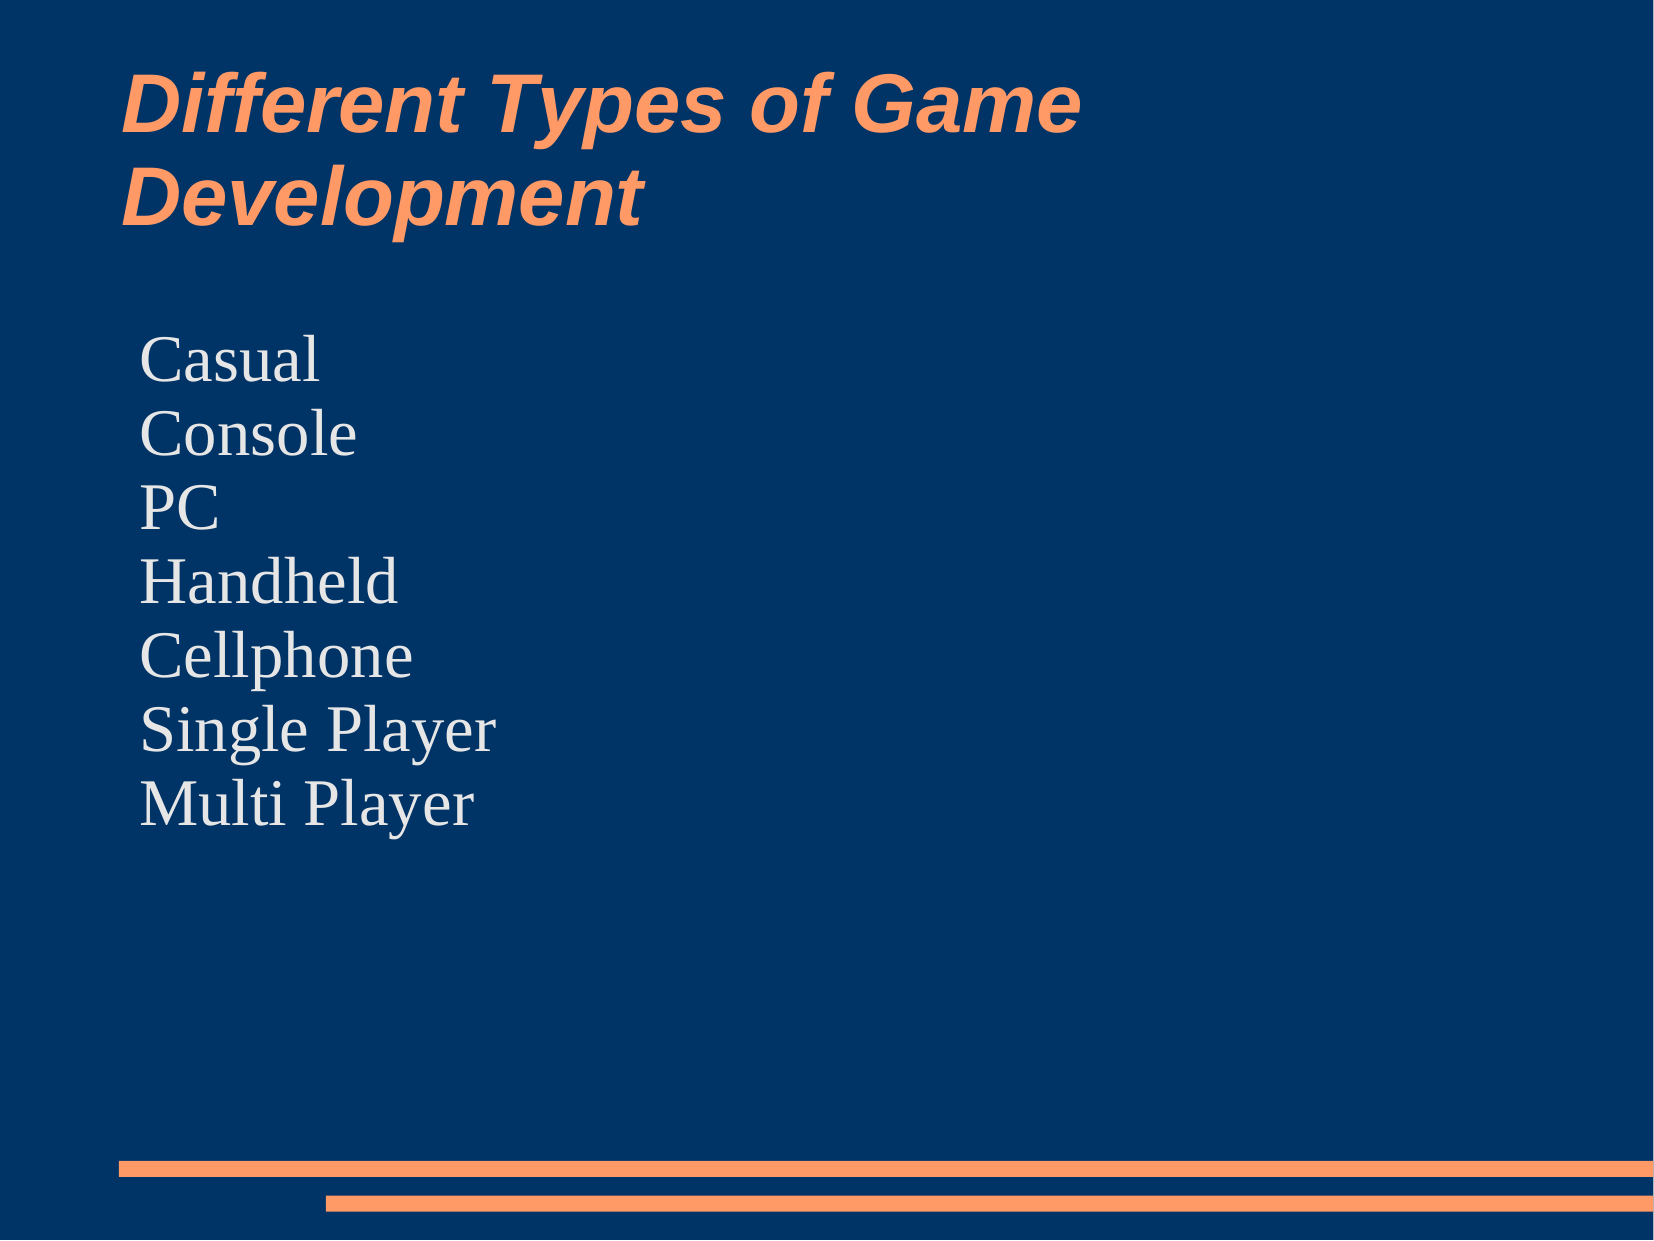

# Different Types of Game Development
Casual
Console
PC
Handheld
Cellphone
Single Player
Multi Player